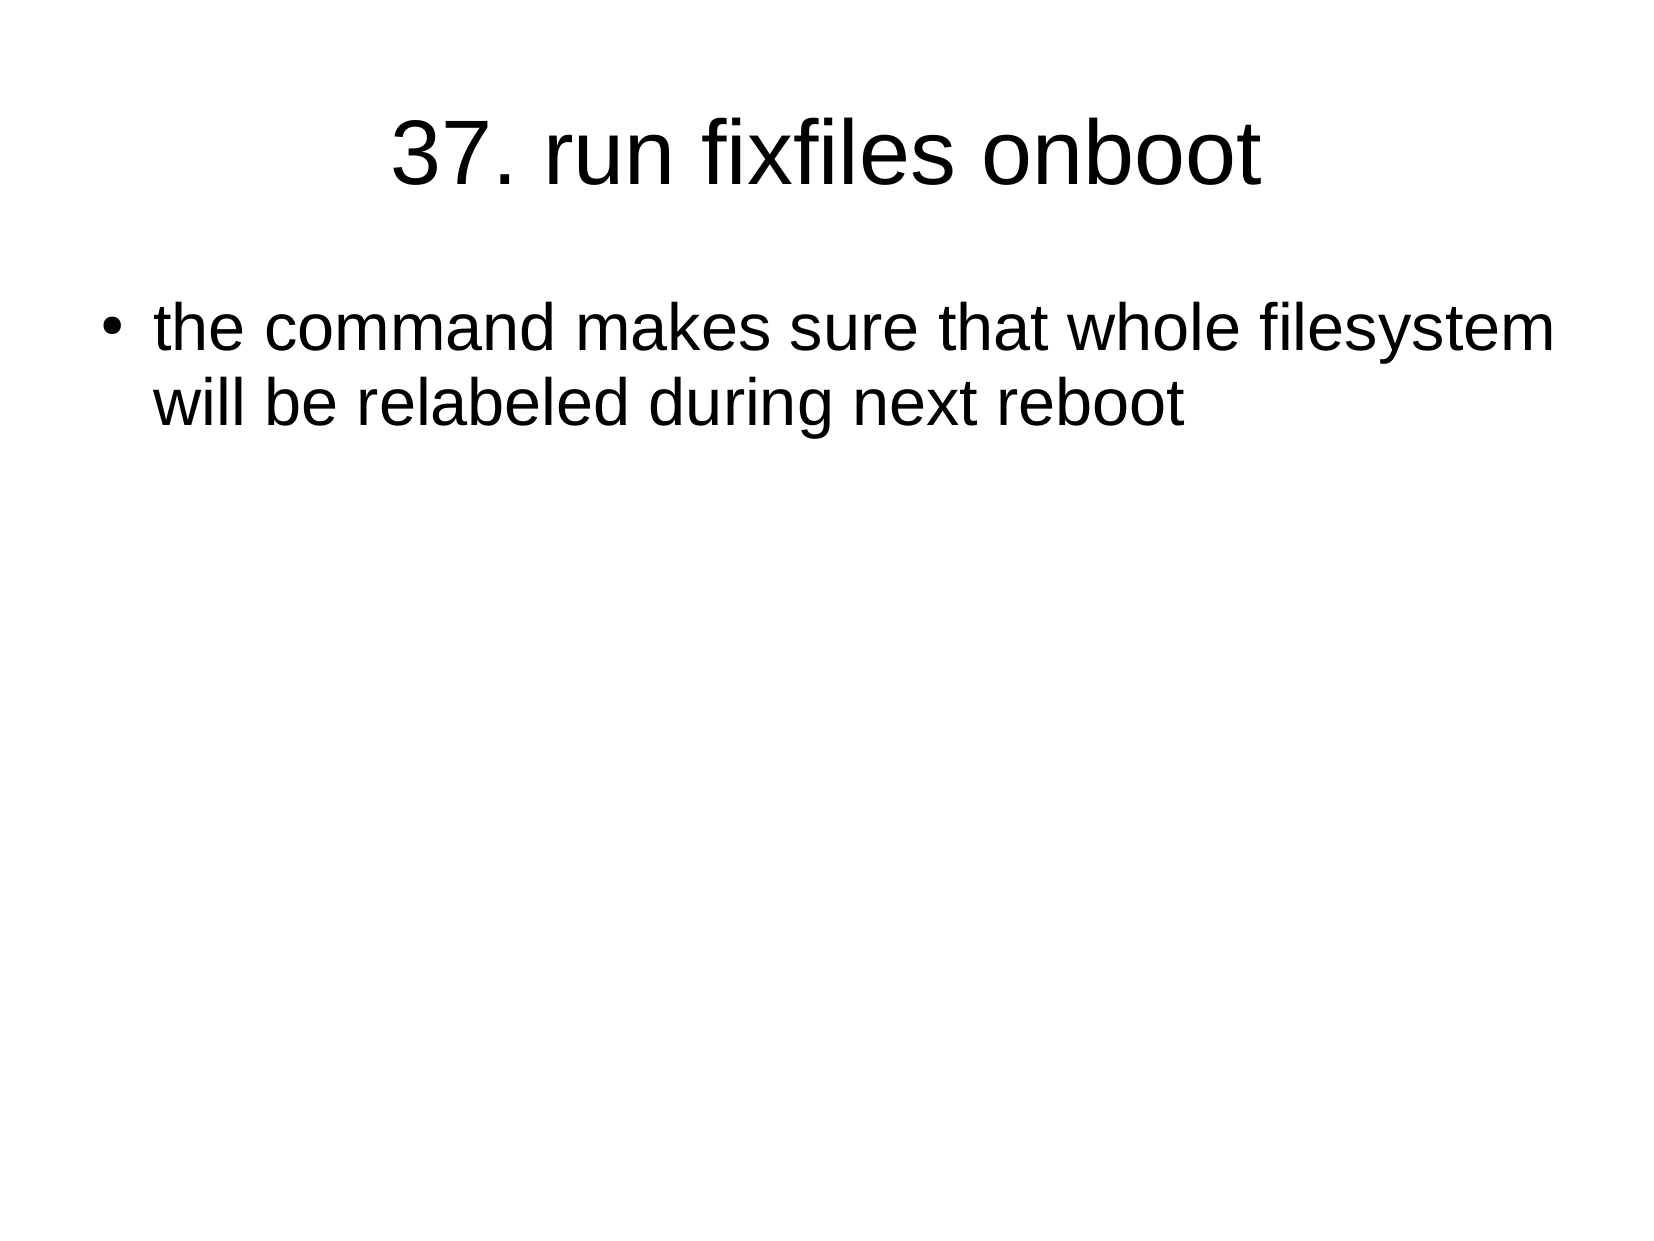

# 37. run fixfiles onboot
the command makes sure that whole filesystem will be relabeled during next reboot